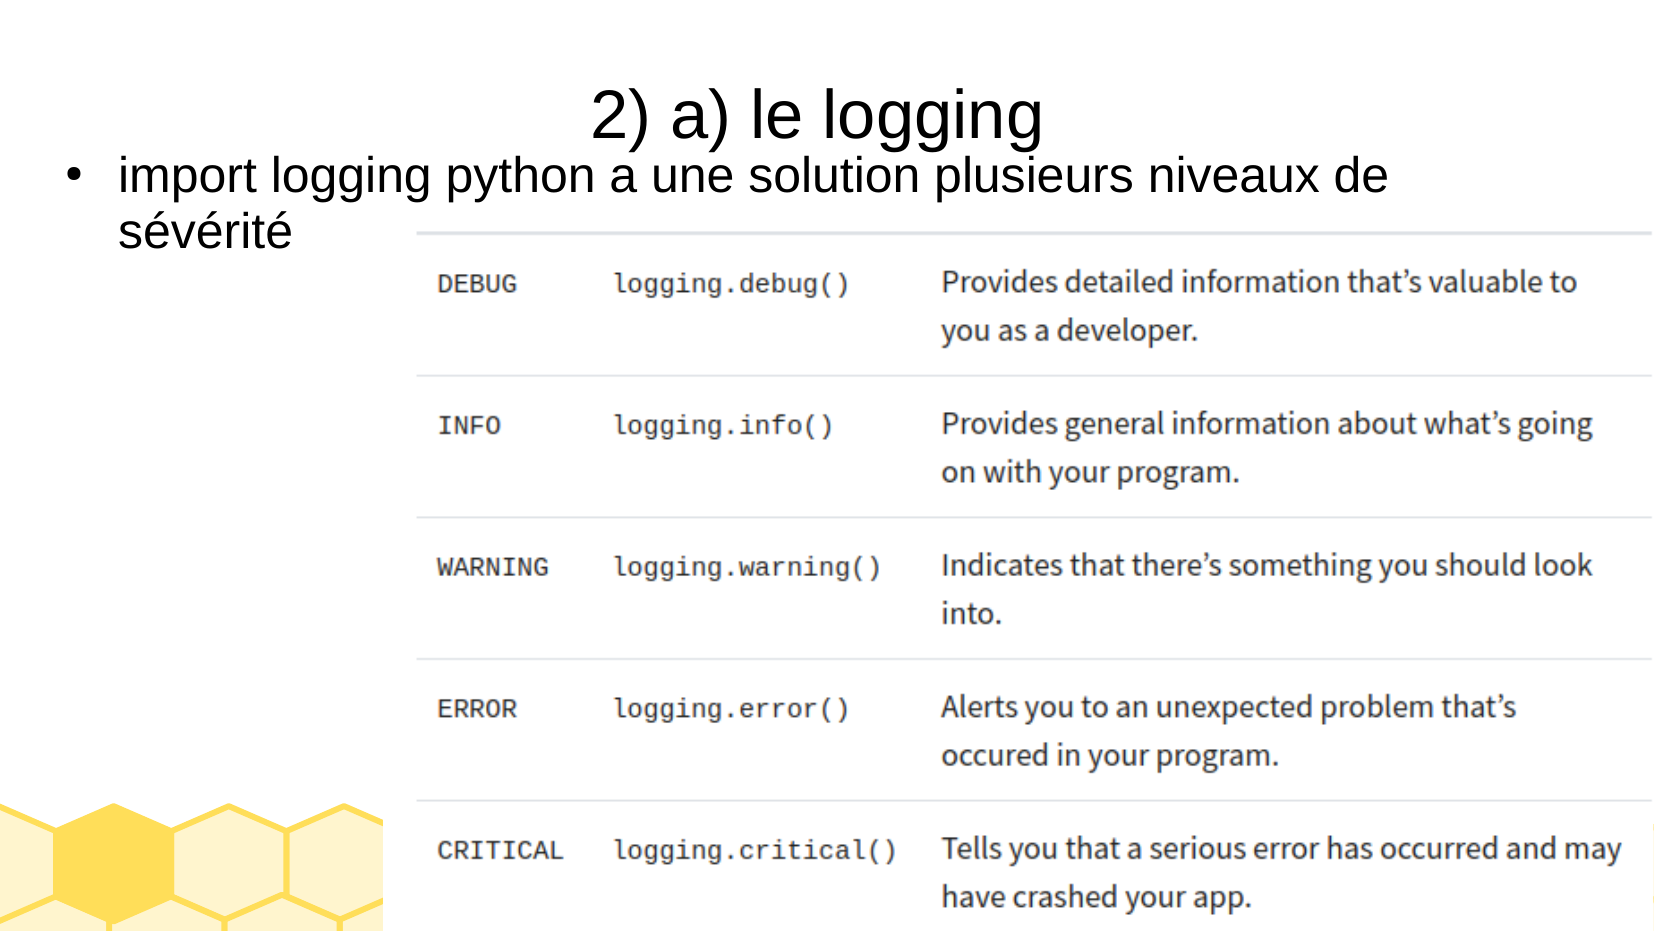

# 2) a) le logging
import logging python a une solution plusieurs niveaux de sévérité